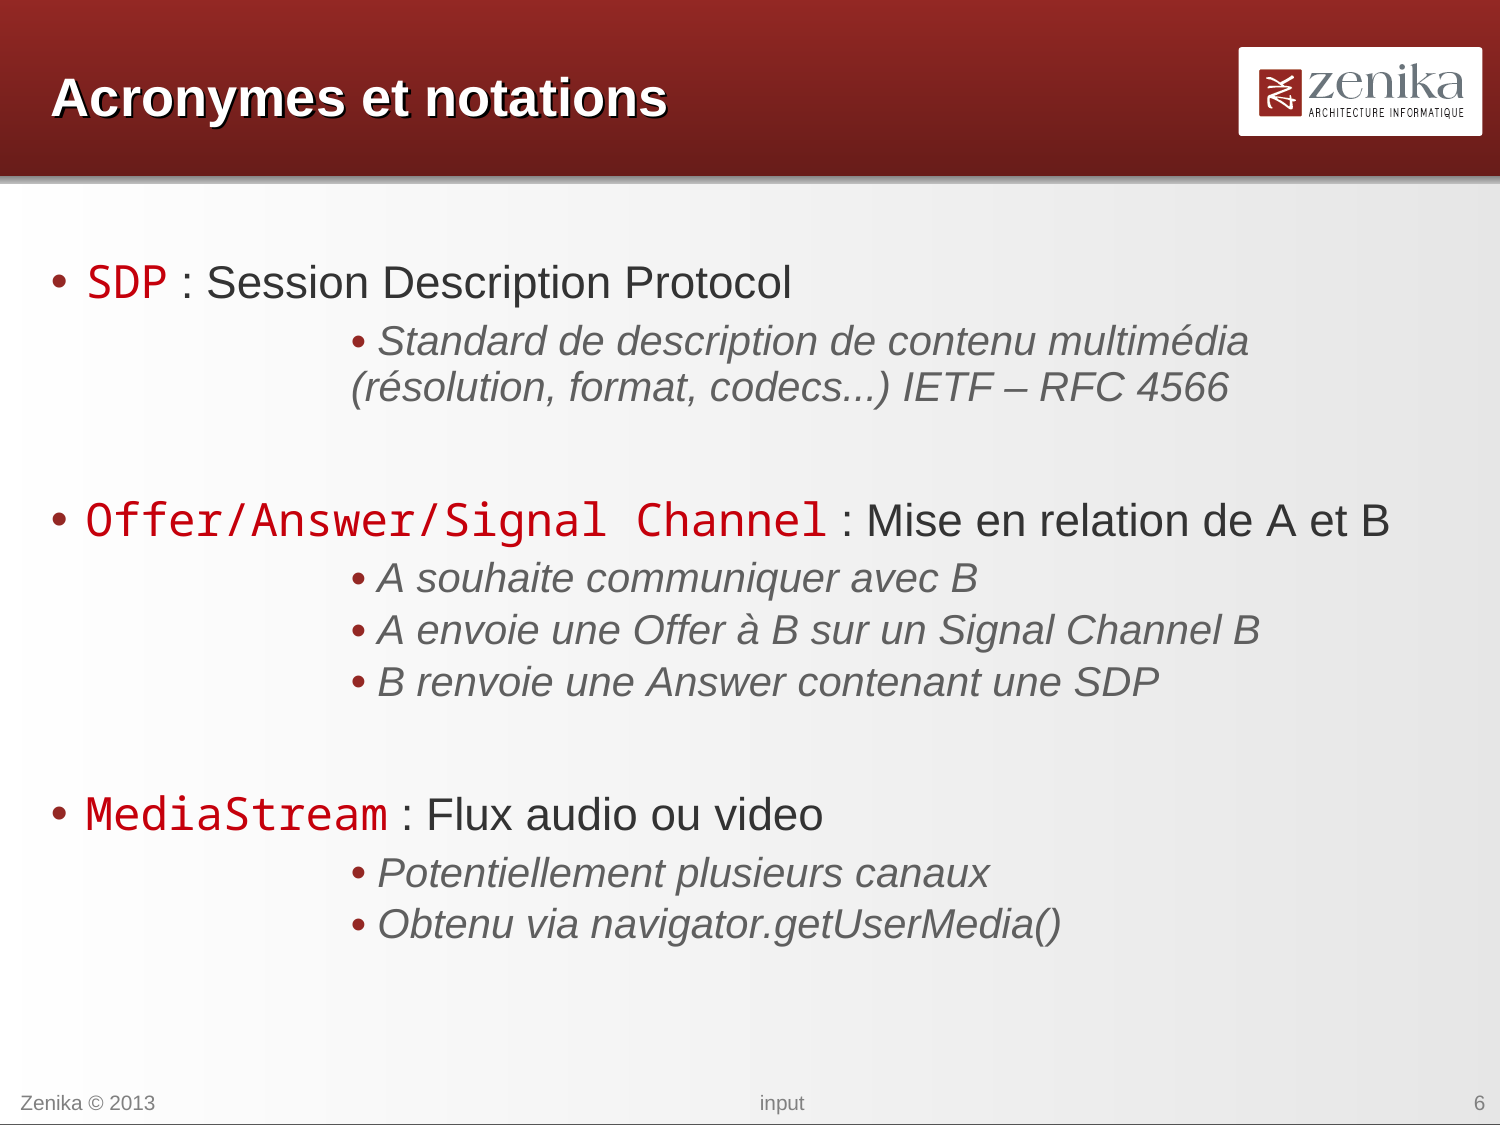

# Acronymes et notations
SDP : Session Description Protocol
 Standard de description de contenu multimédia (résolution, format, codecs...) IETF – RFC 4566
Offer/Answer/Signal Channel : Mise en relation de A et B
 A souhaite communiquer avec B
 A envoie une Offer à B sur un Signal Channel B
 B renvoie une Answer contenant une SDP
MediaStream : Flux audio ou video
 Potentiellement plusieurs canaux
 Obtenu via navigator.getUserMedia()